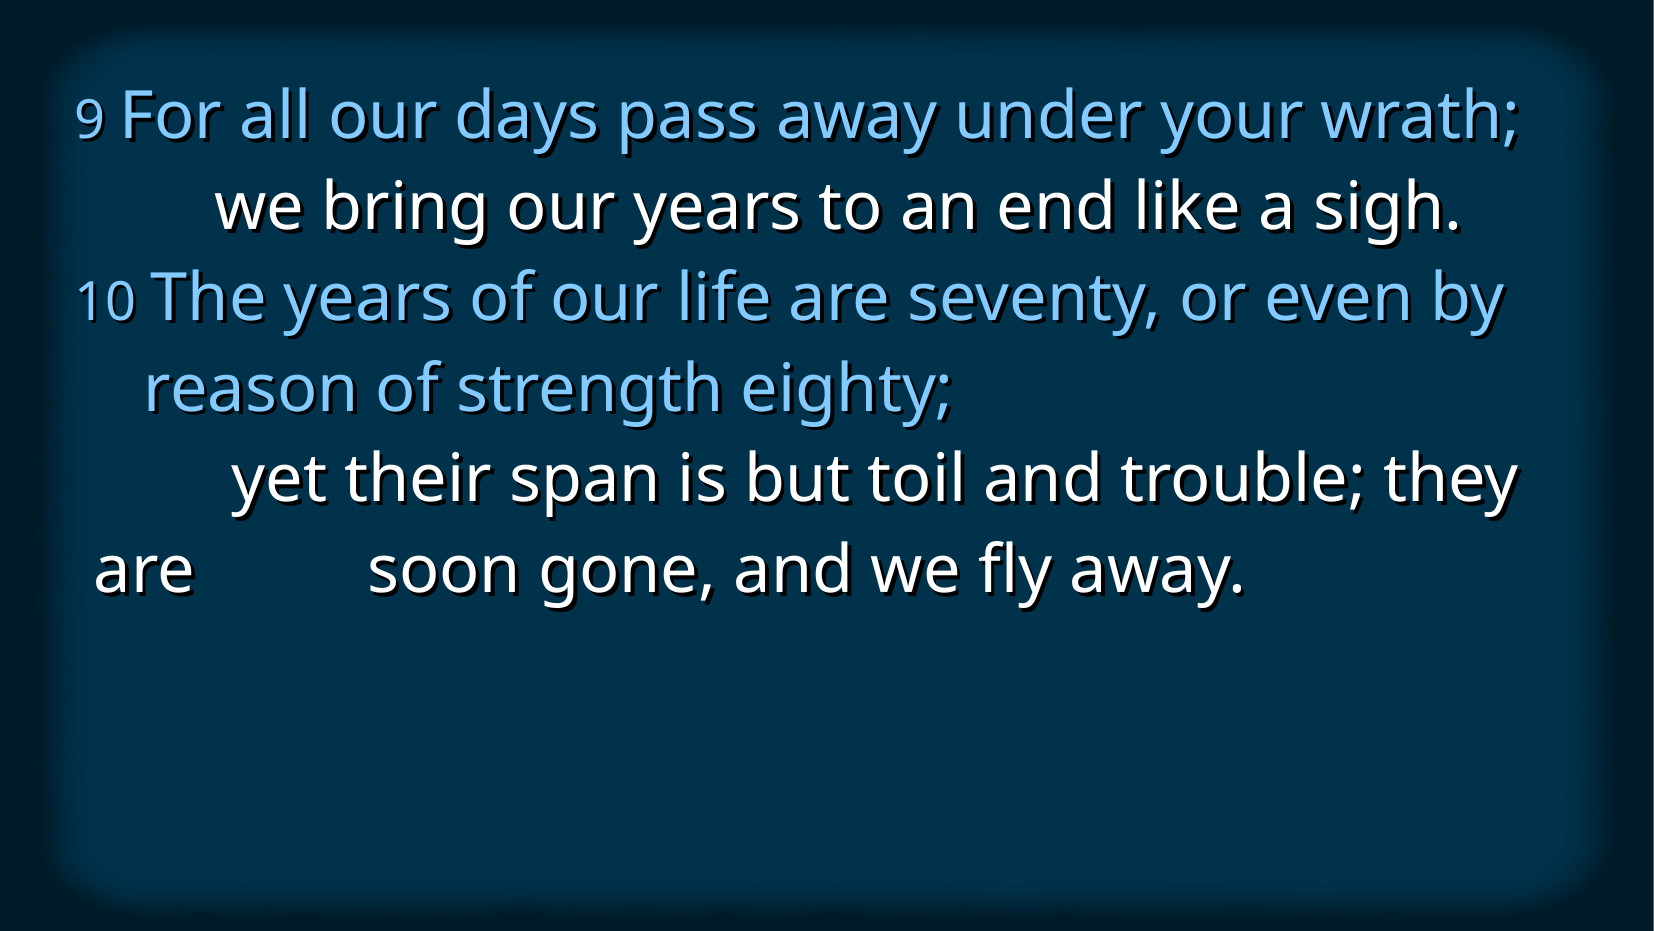

9 For all our days pass away under your wrath;
 we bring our years to an end like a sigh.
10 The years of our life are seventy, or even by
 reason of strength eighty;
 yet their span is but toil and trouble; they are soon gone, and we fly away.